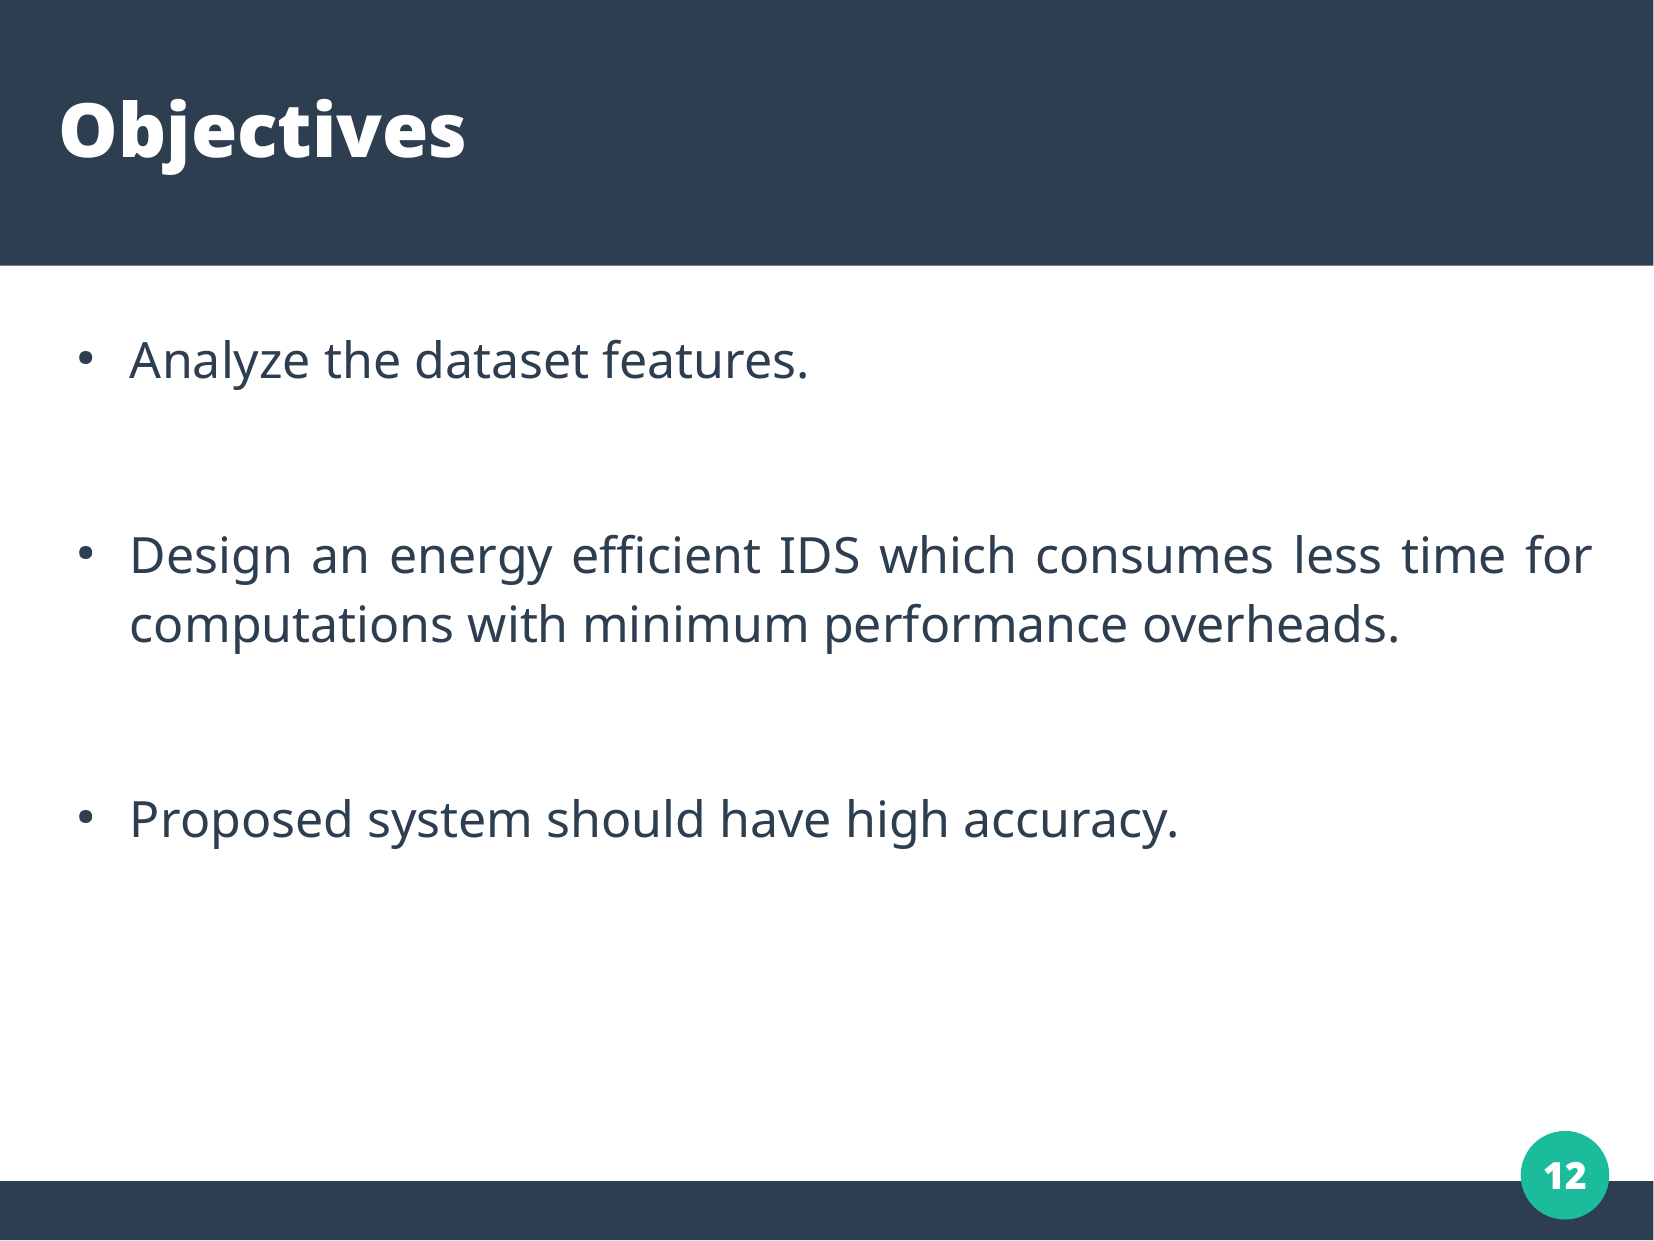

# Objectives
Analyze the dataset features.
Design an energy efficient IDS which consumes less time for computations with minimum performance overheads.
Proposed system should have high accuracy.
12